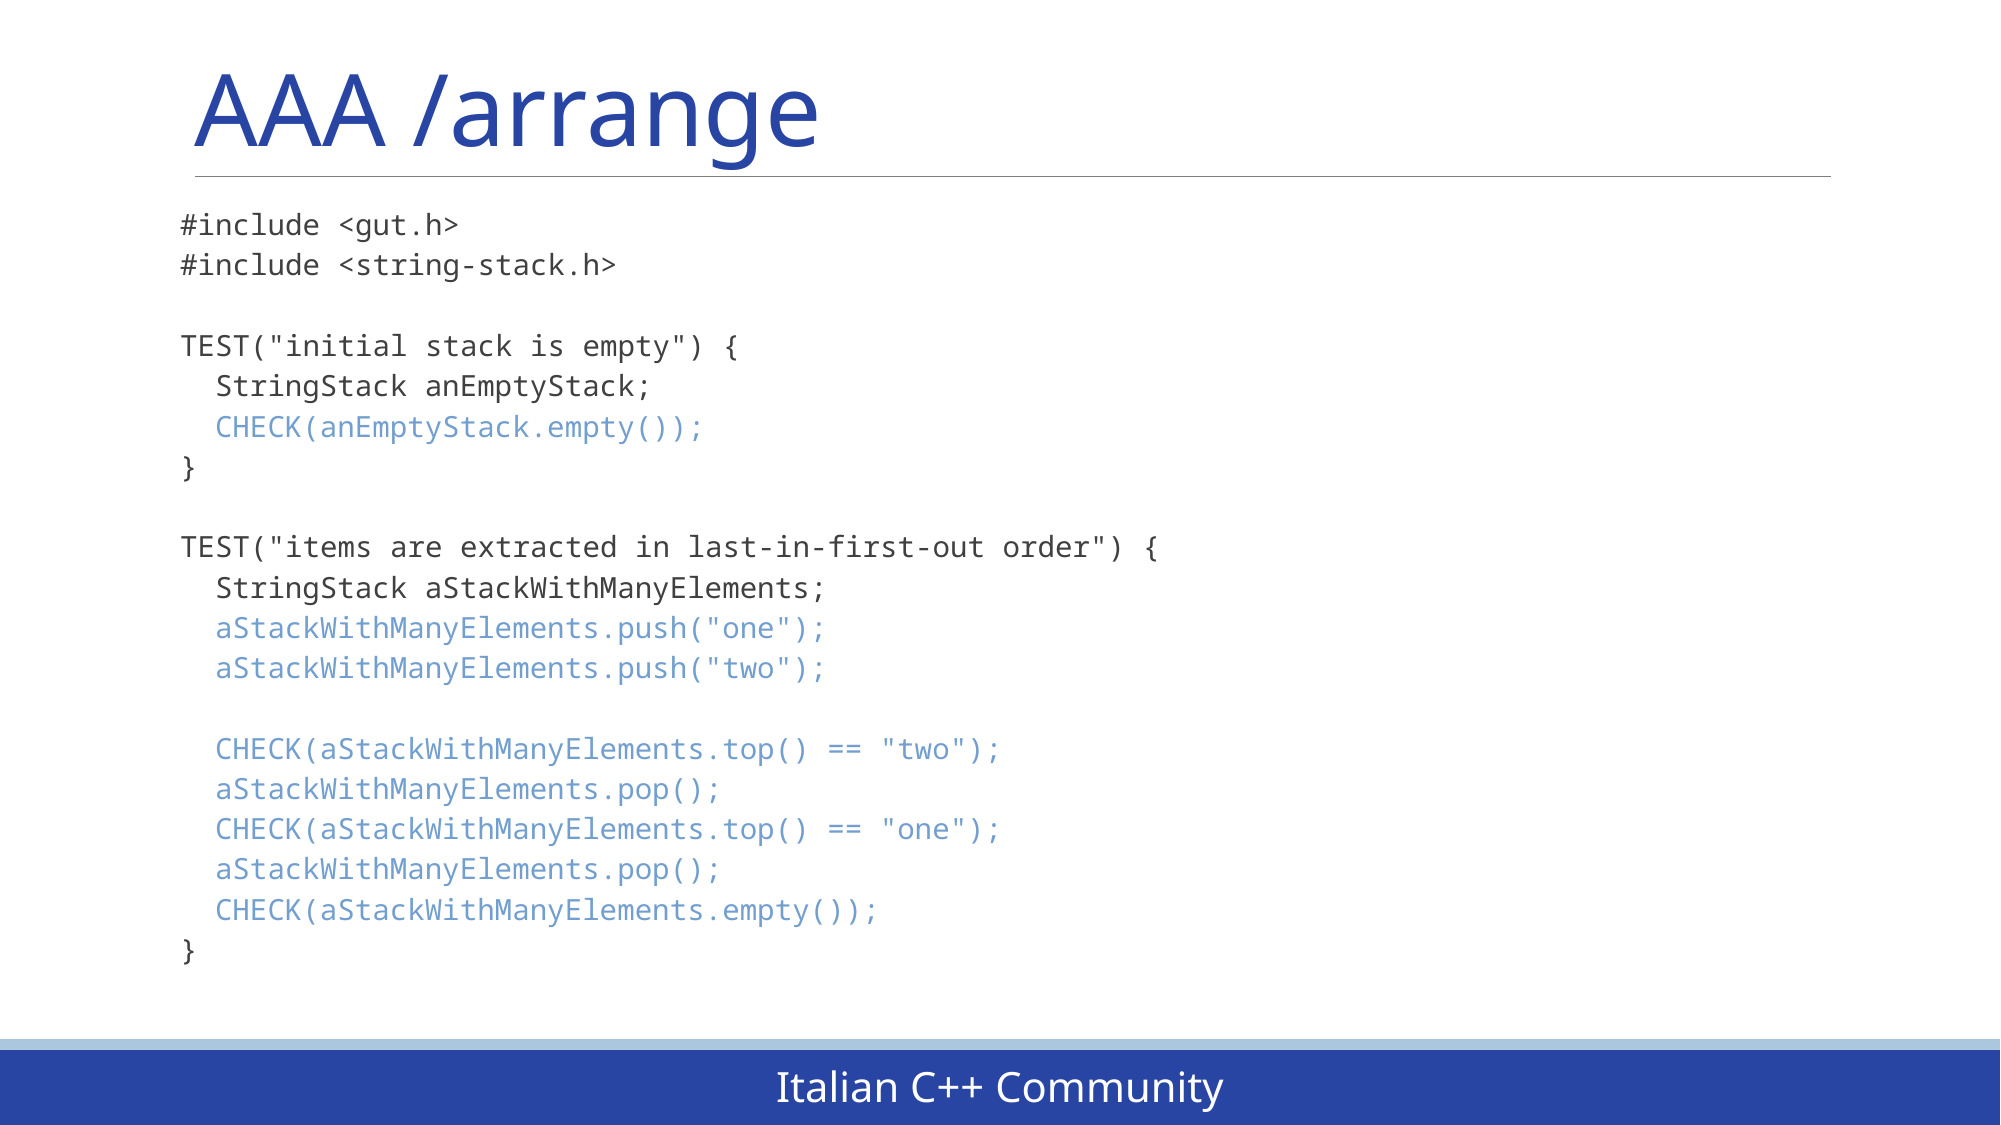

# AAA /arrange
#include <gut.h>
#include <string-stack.h>
TEST("initial stack is empty") {
 StringStack anEmptyStack;
 CHECK(anEmptyStack.empty());
}
TEST("items are extracted in last-in-first-out order") {
 StringStack aStackWithManyElements;
 aStackWithManyElements.push("one");
 aStackWithManyElements.push("two");
 CHECK(aStackWithManyElements.top() == "two");
 aStackWithManyElements.pop();
 CHECK(aStackWithManyElements.top() == "one");
 aStackWithManyElements.pop();
 CHECK(aStackWithManyElements.empty());
}